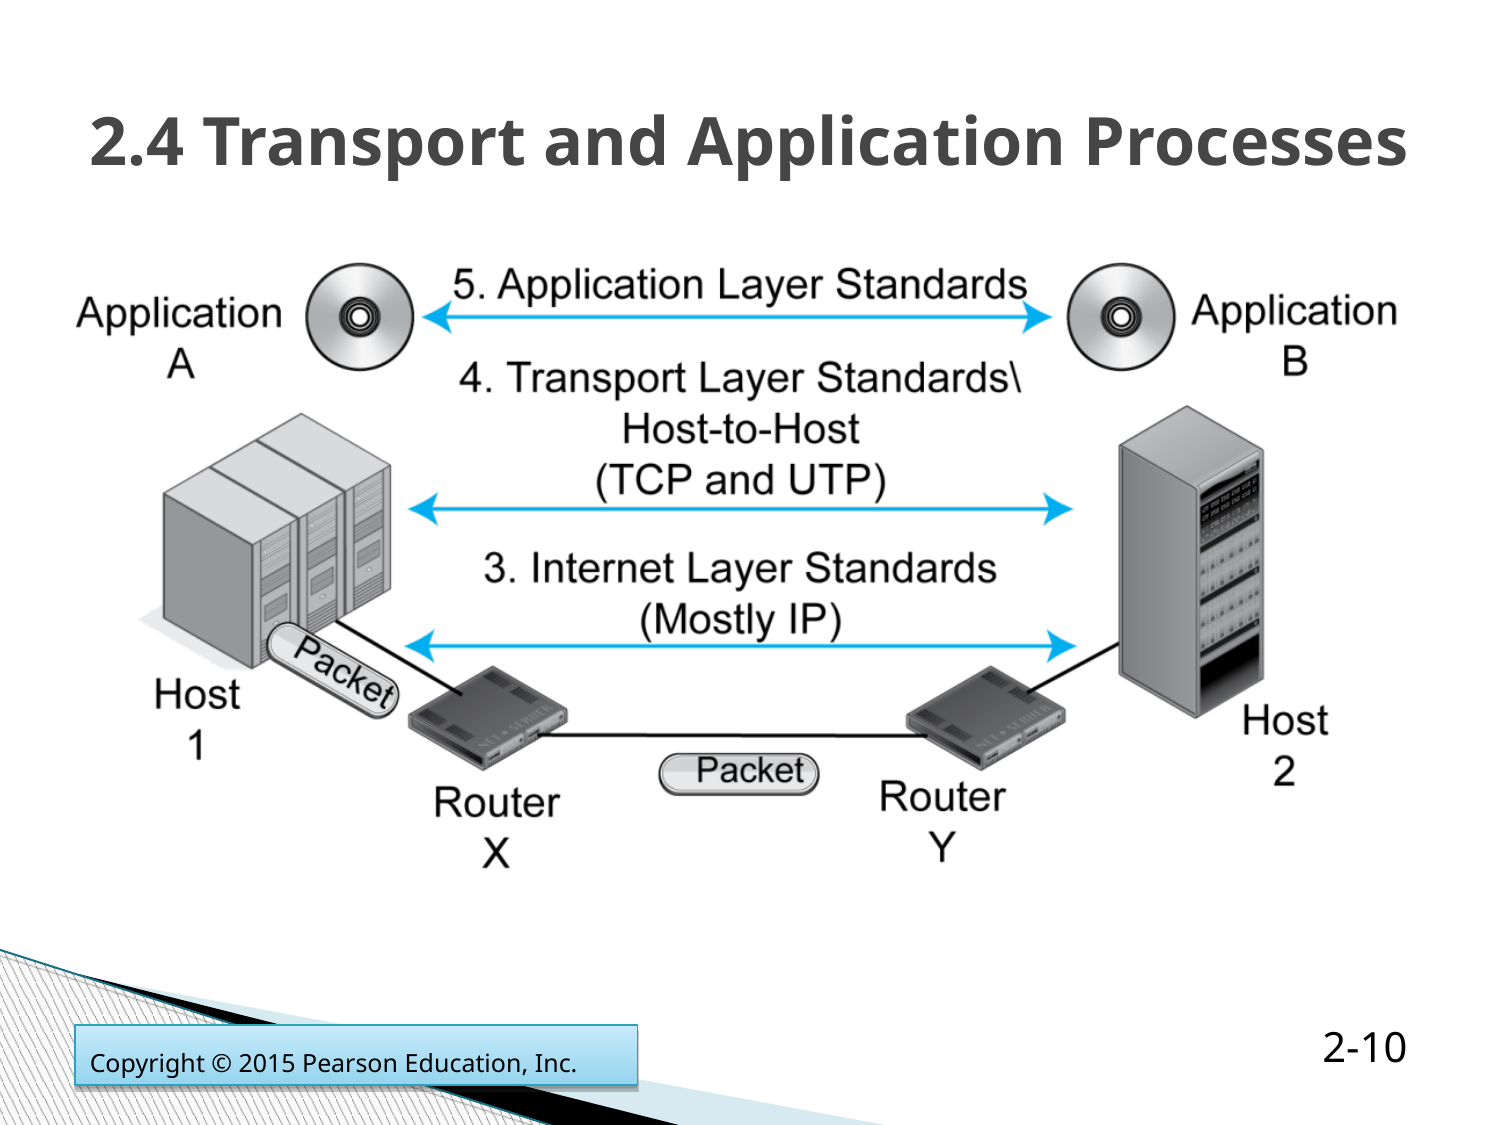

# 2.4 Transport and Application Processes
Copyright © 2015 Pearson Education, Inc.